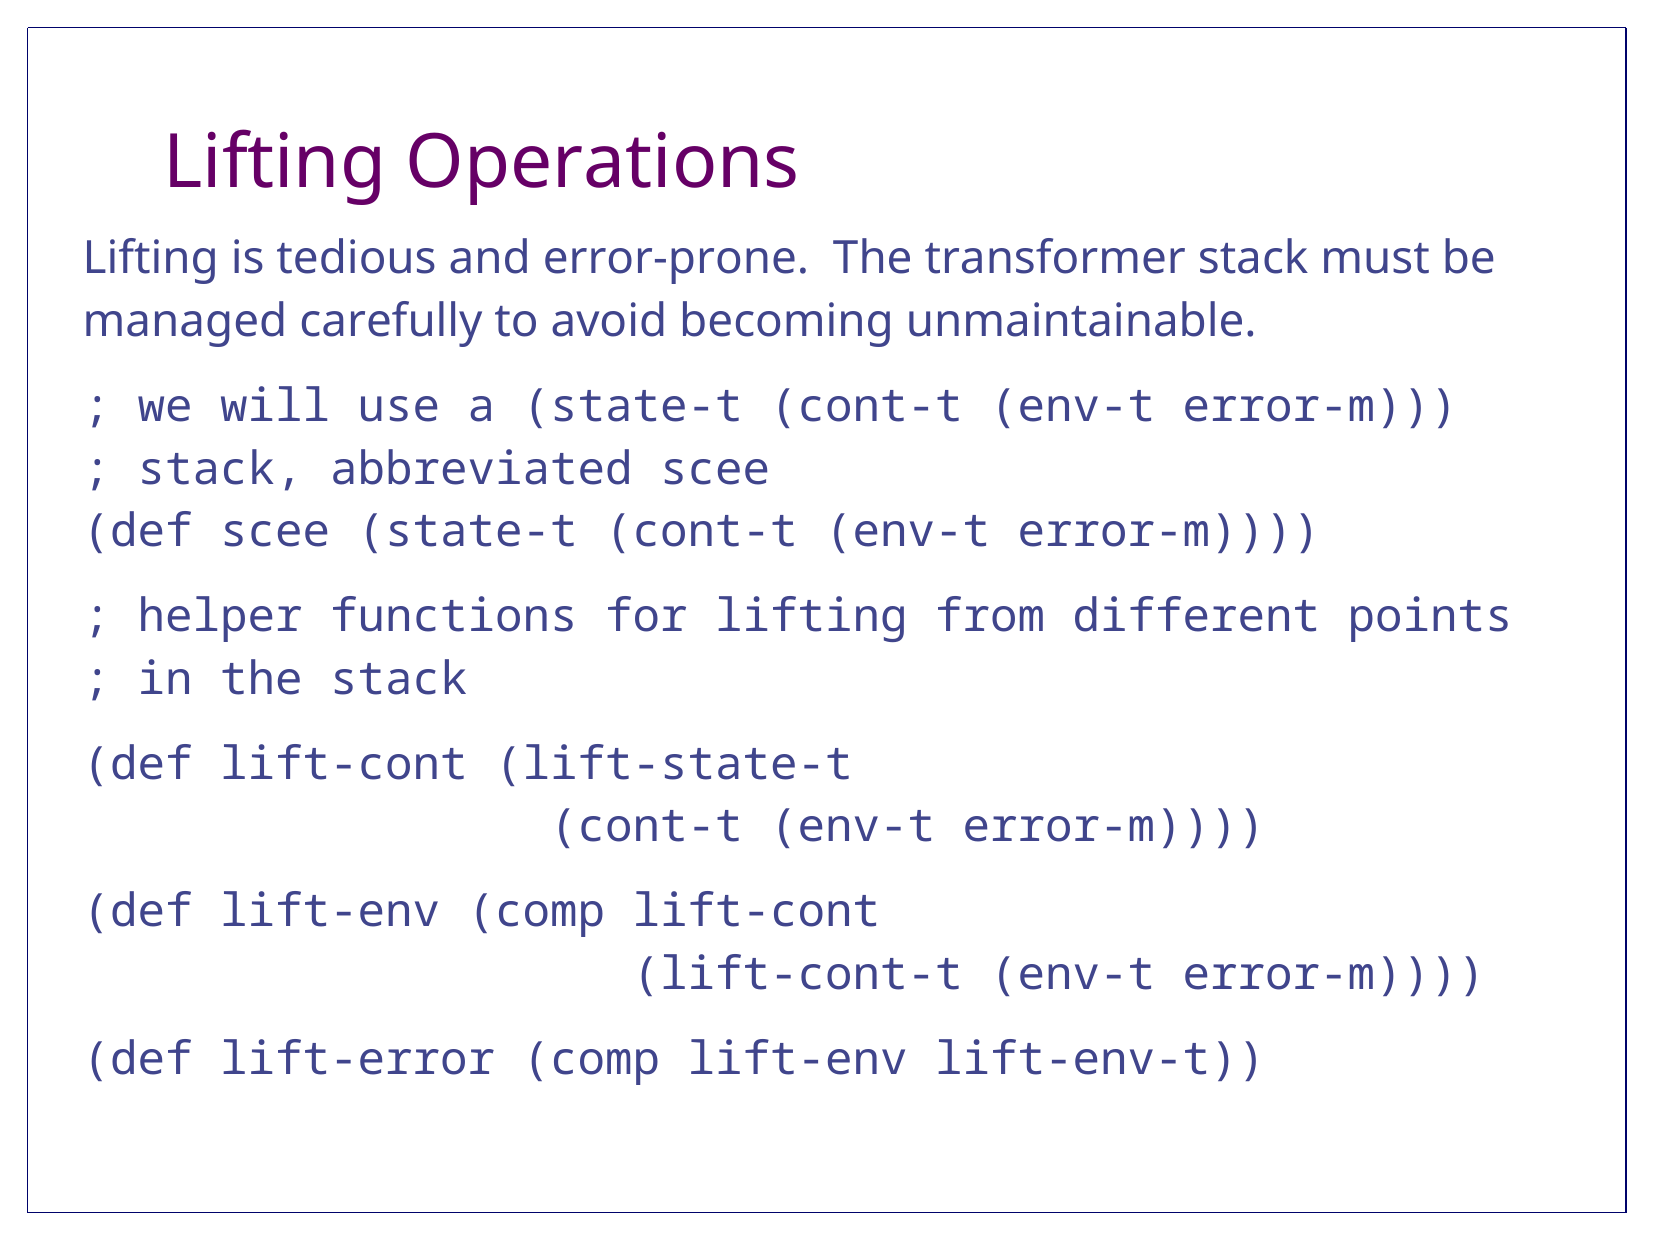

# Lifting Operations
Lifting is tedious and error-prone. The transformer stack must be managed carefully to avoid becoming unmaintainable.
; we will use a (state-t (cont-t (env-t error-m)))
; stack, abbreviated scee
(def scee (state-t (cont-t (env-t error-m))))
; helper functions for lifting from different points
; in the stack
(def lift-cont (lift-state-t
 (cont-t (env-t error-m))))
(def lift-env (comp lift-cont
 (lift-cont-t (env-t error-m))))
(def lift-error (comp lift-env lift-env-t))